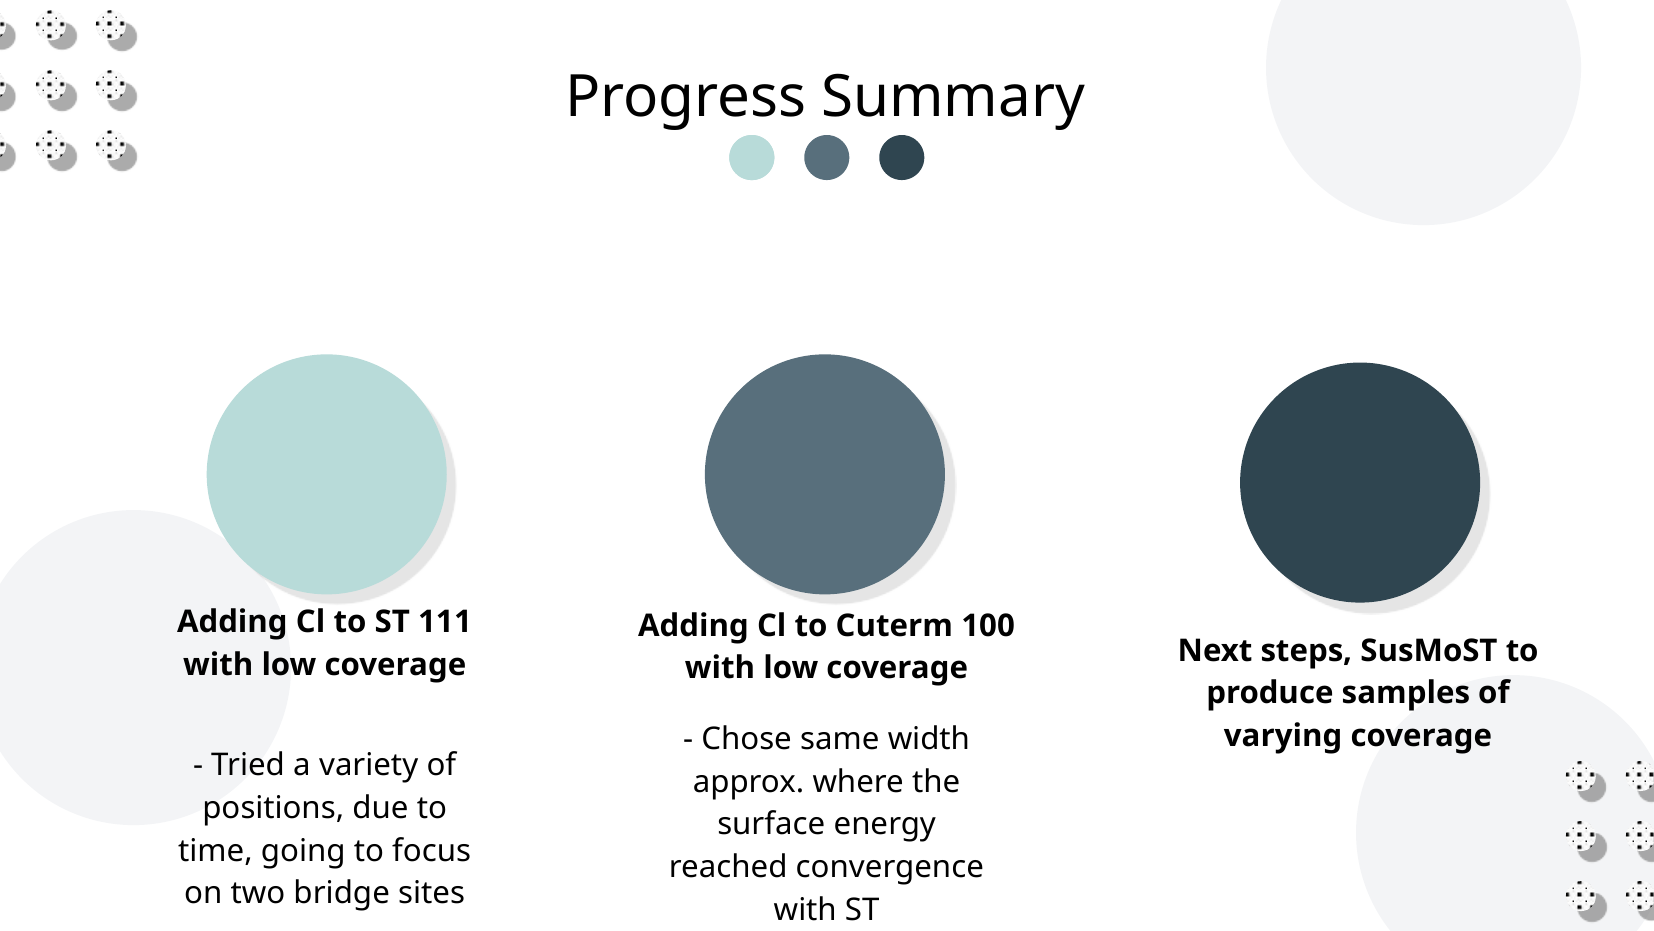

Progress Summary
Adding Cl to ST 111 with low coverage
Adding Cl to Cuterm 100 with low coverage
Next steps, SusMoST to produce samples of varying coverage
- Chose same width approx. where the surface energy reached convergence with ST
- Tried a variety of positions, due to time, going to focus on two bridge sites